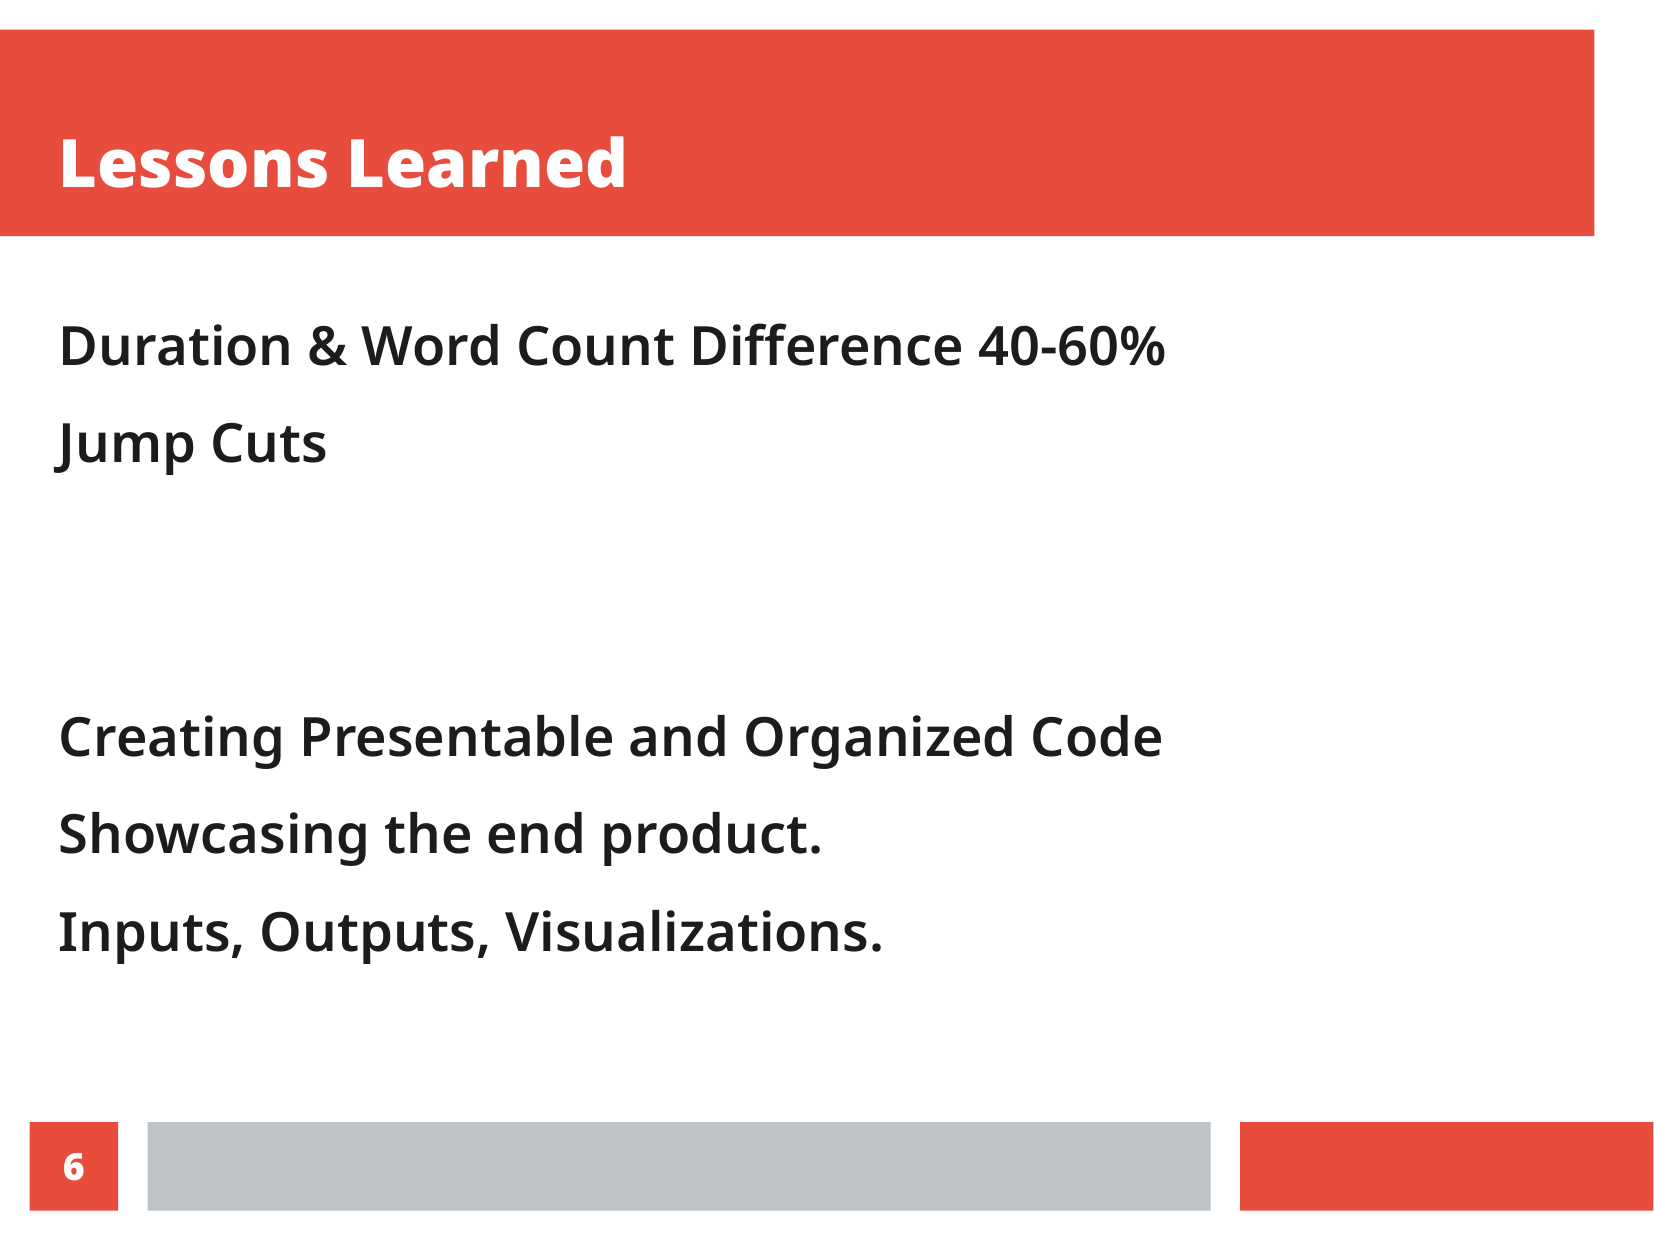

# Lessons Learned
Duration & Word Count Difference 40-60%
Jump Cuts
Creating Presentable and Organized Code
Showcasing the end product.
Inputs, Outputs, Visualizations.
6